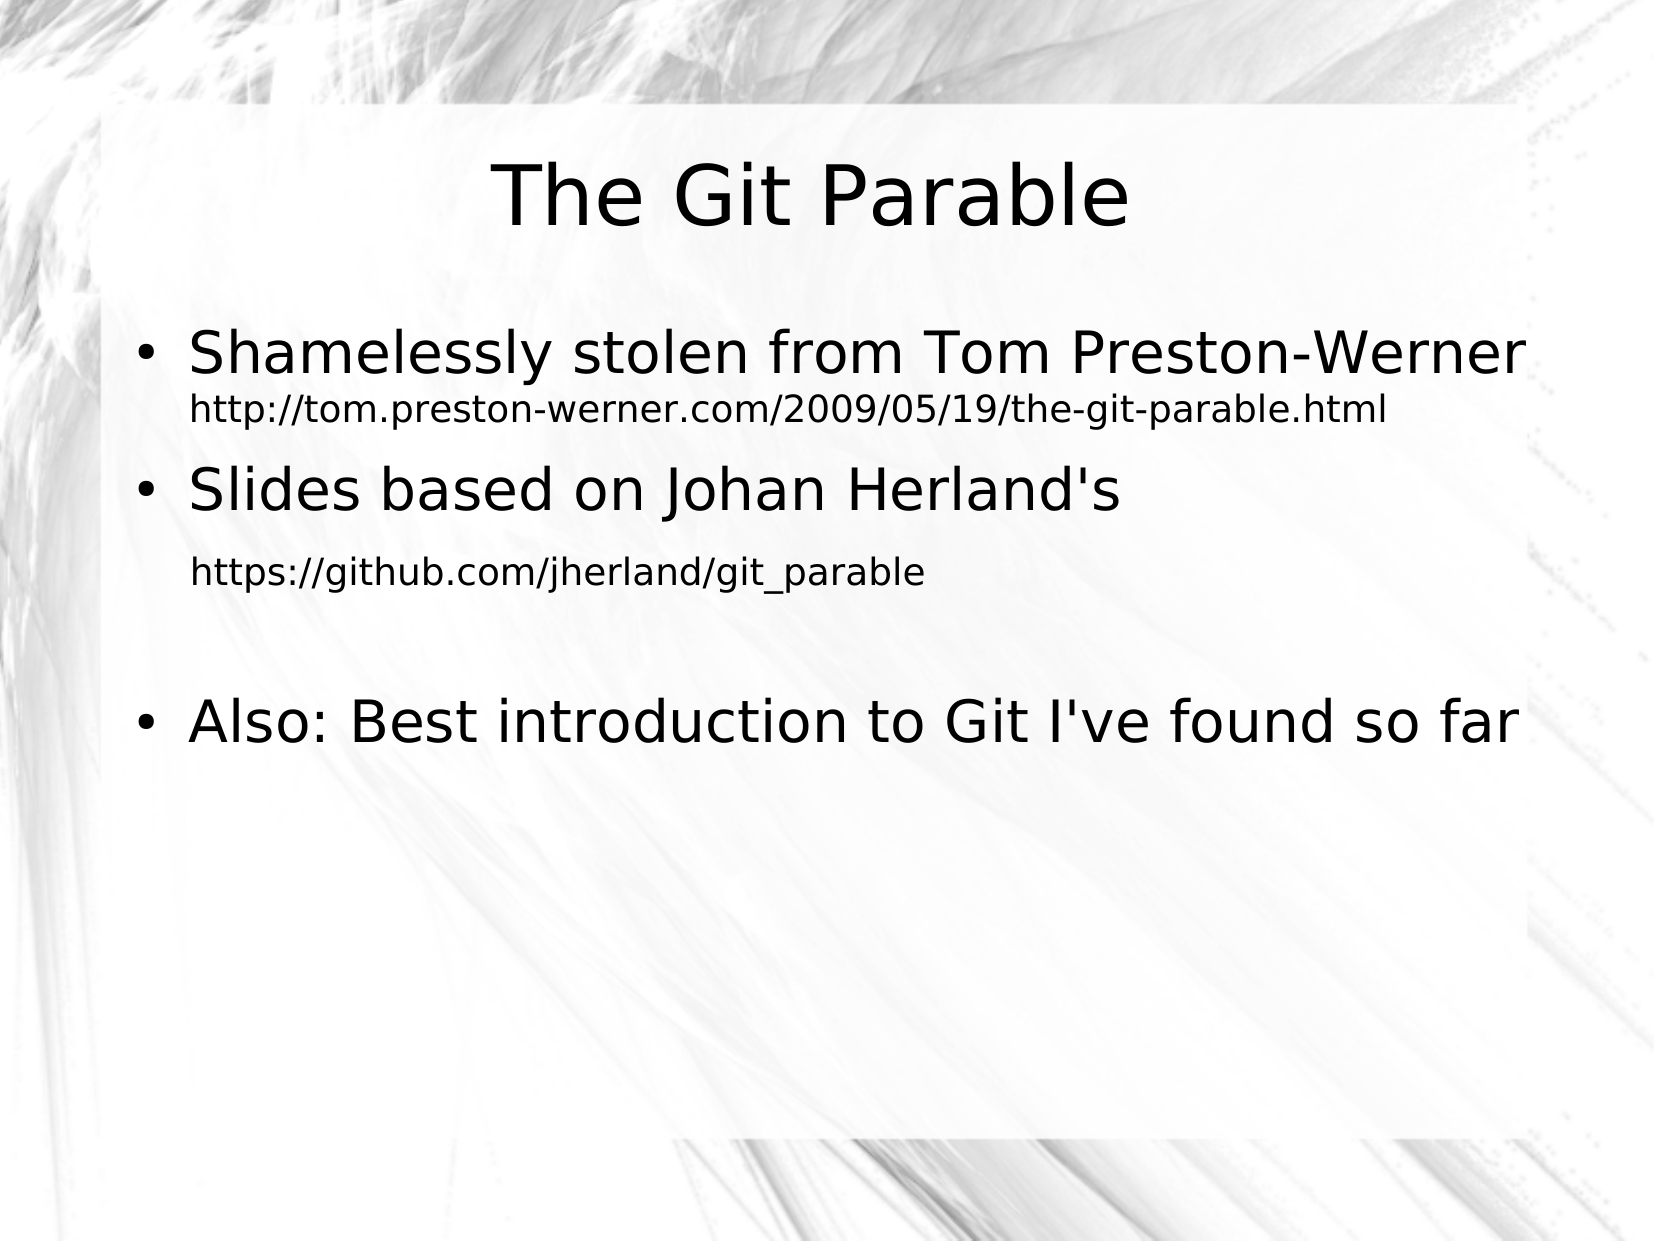

# The Git Parable
Shamelessly stolen from Tom Preston-Werner
http://tom.preston-werner.com/2009/05/19/the-git-parable.html
Slides based on Johan Herland's
 https://github.com/jherland/git_parable
Also: Best introduction to Git I've found so far